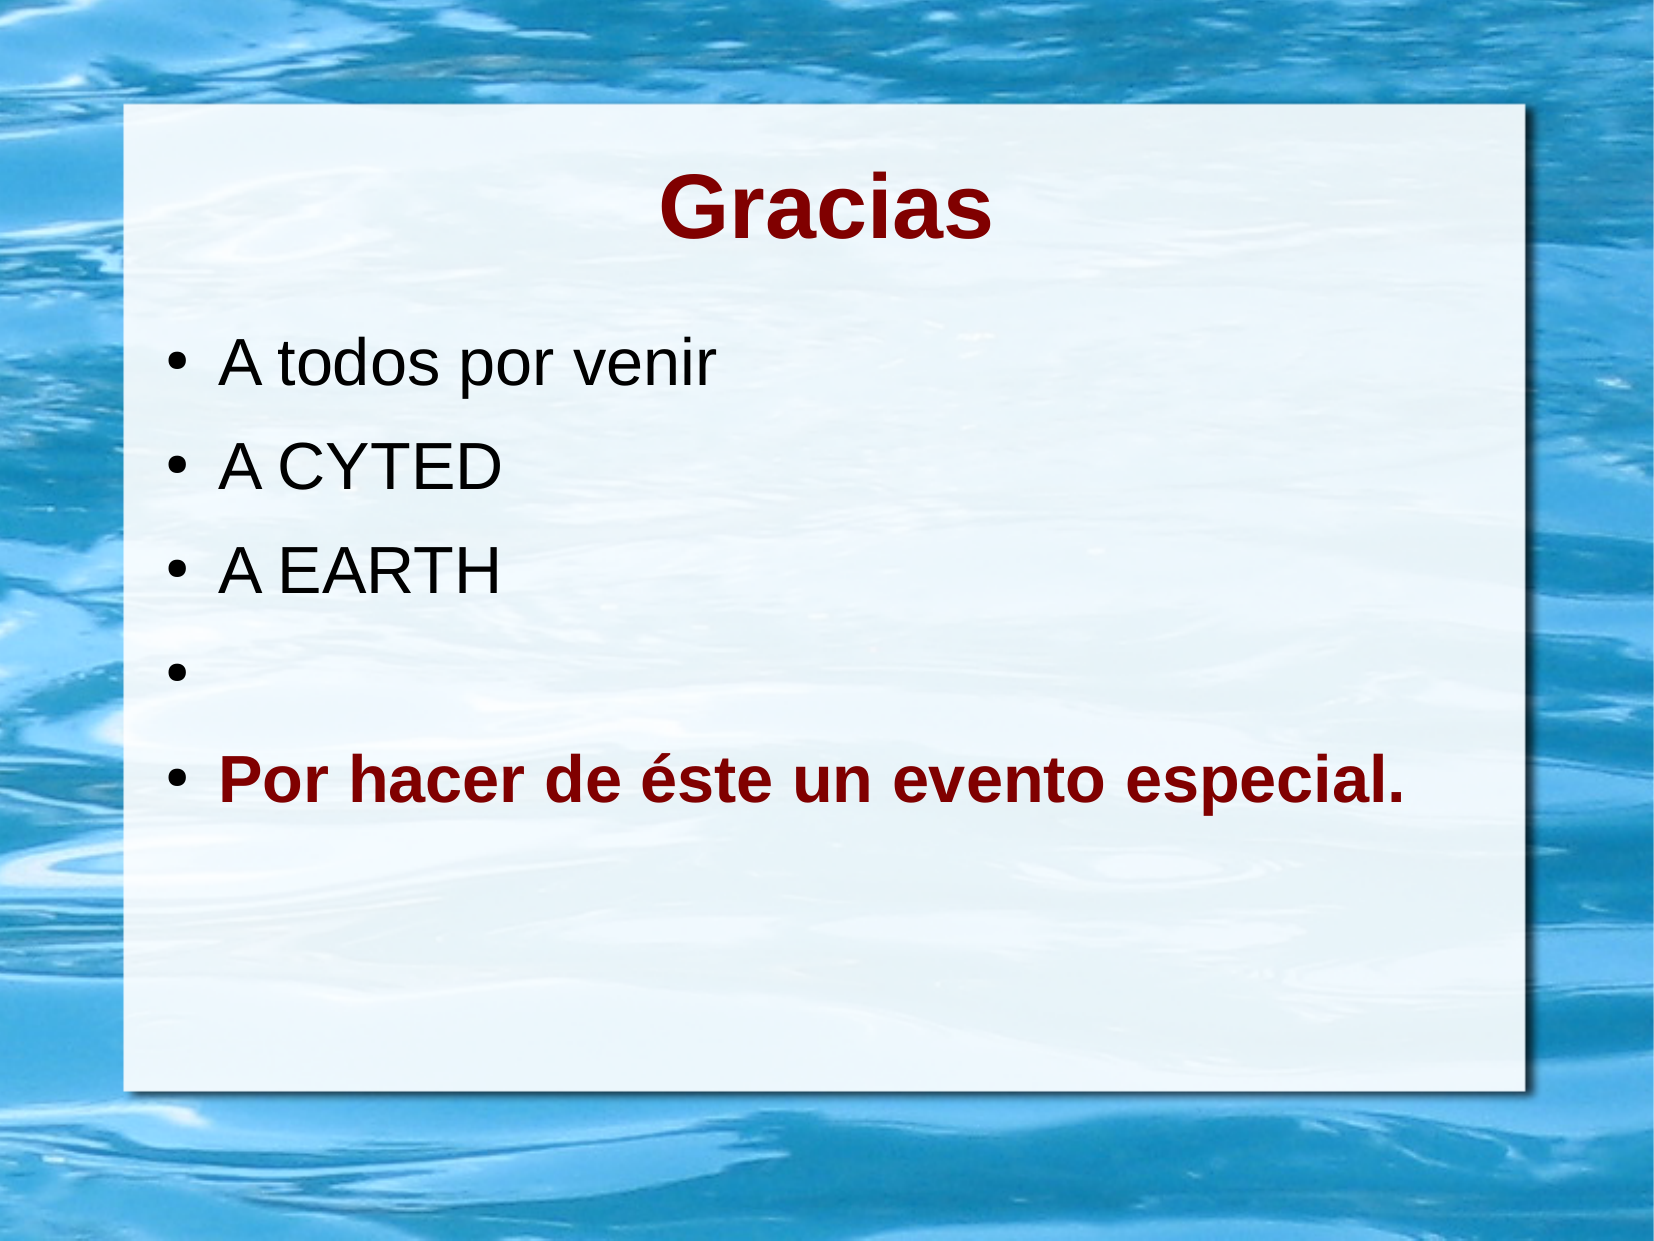

# Gracias
A todos por venir
A CYTED
A EARTH
Por hacer de éste un evento especial.